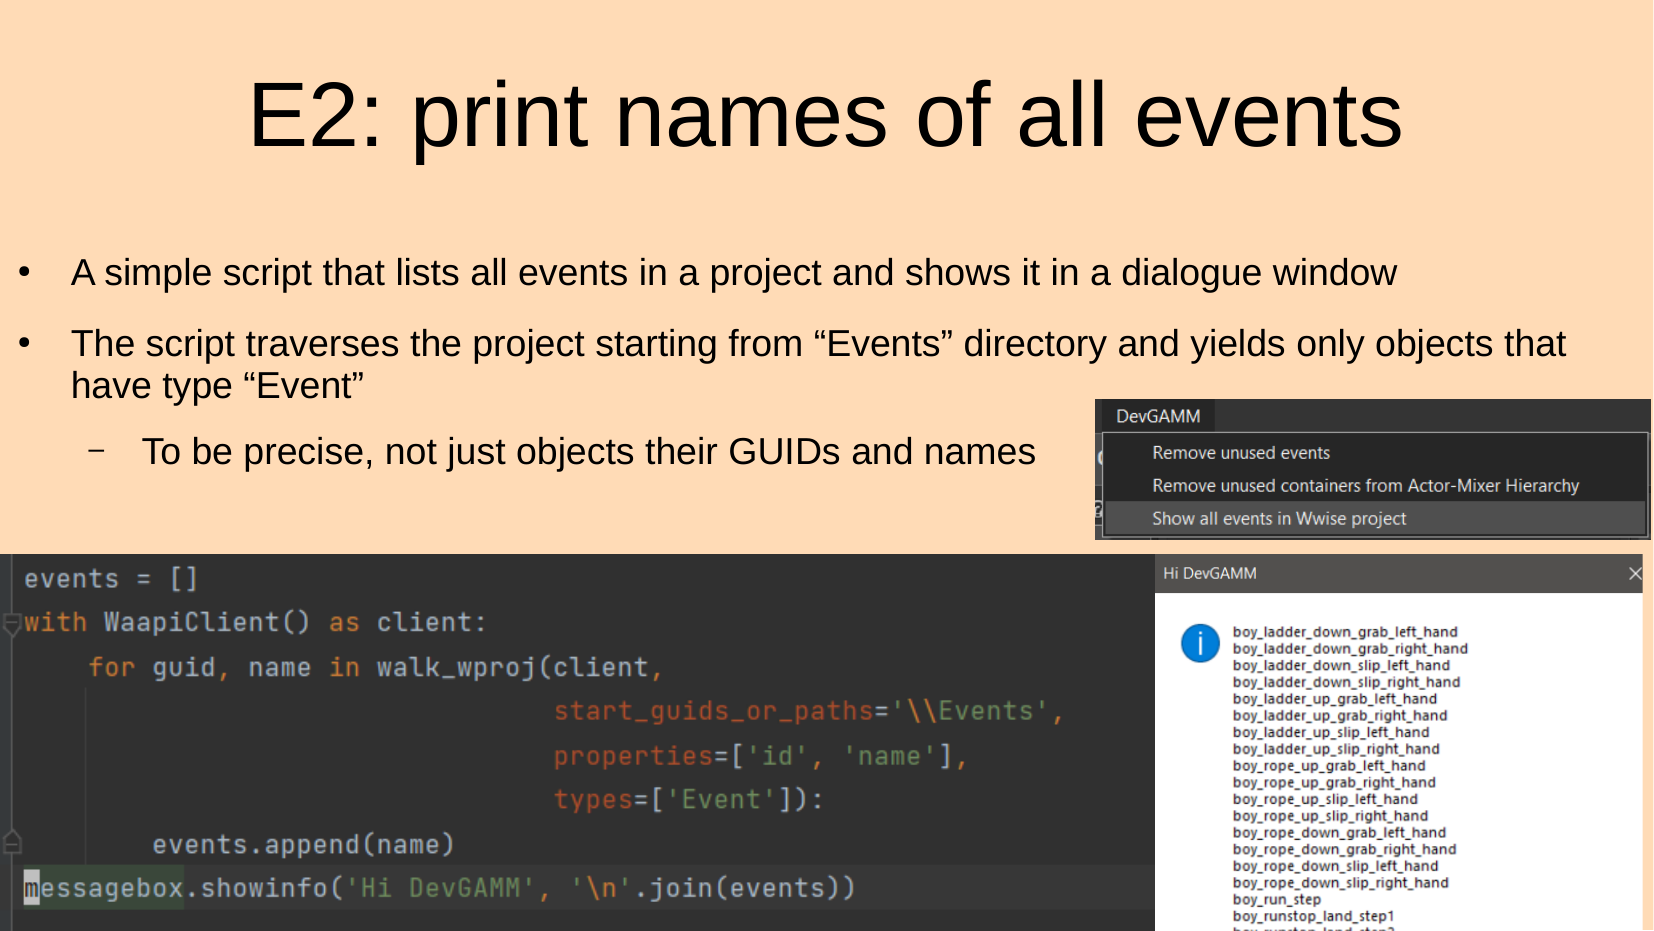

# E2: print names of all events
A simple script that lists all events in a project and shows it in a dialogue window
The script traverses the project starting from “Events” directory and yields only objects that have type “Event”
To be precise, not just objects their GUIDs and names